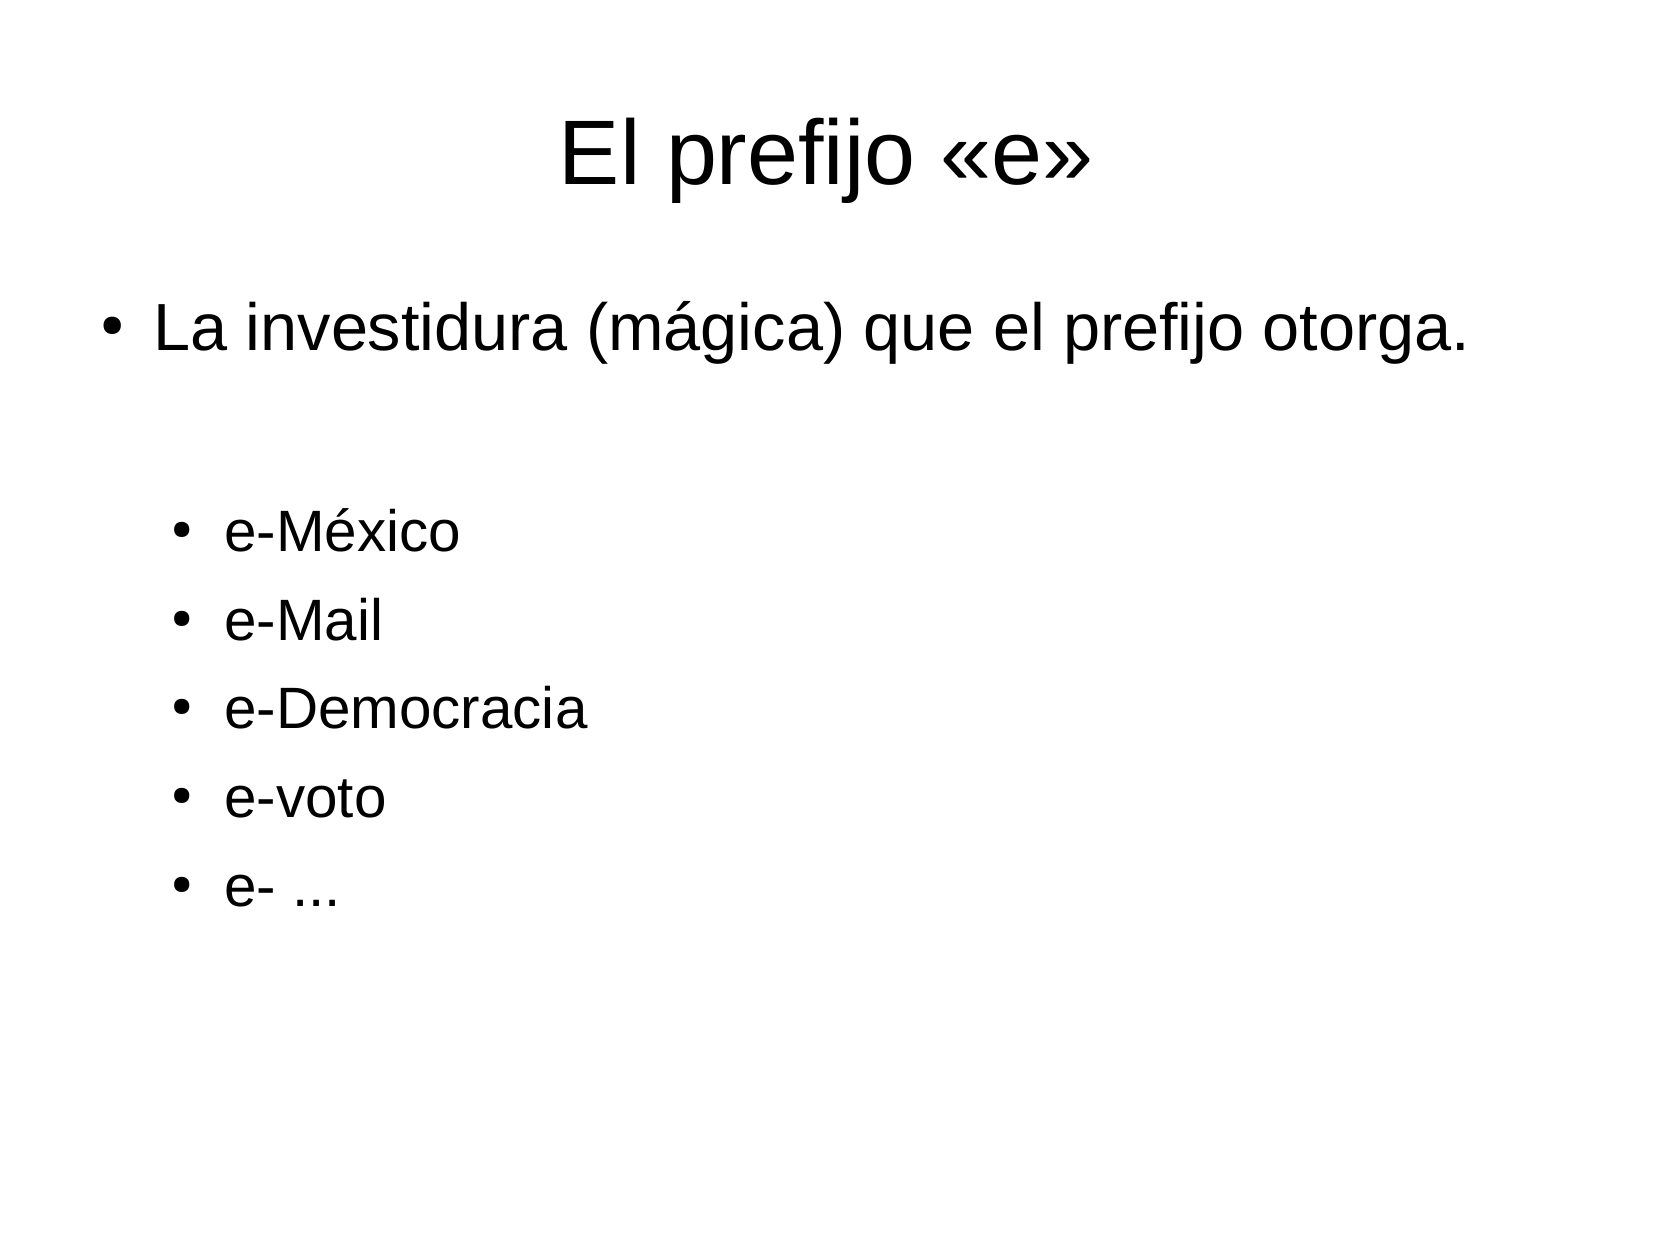

# El prefijo «e»
La investidura (mágica) que el prefijo otorga.
e-México
e-Mail
e-Democracia
e-voto
e- ...